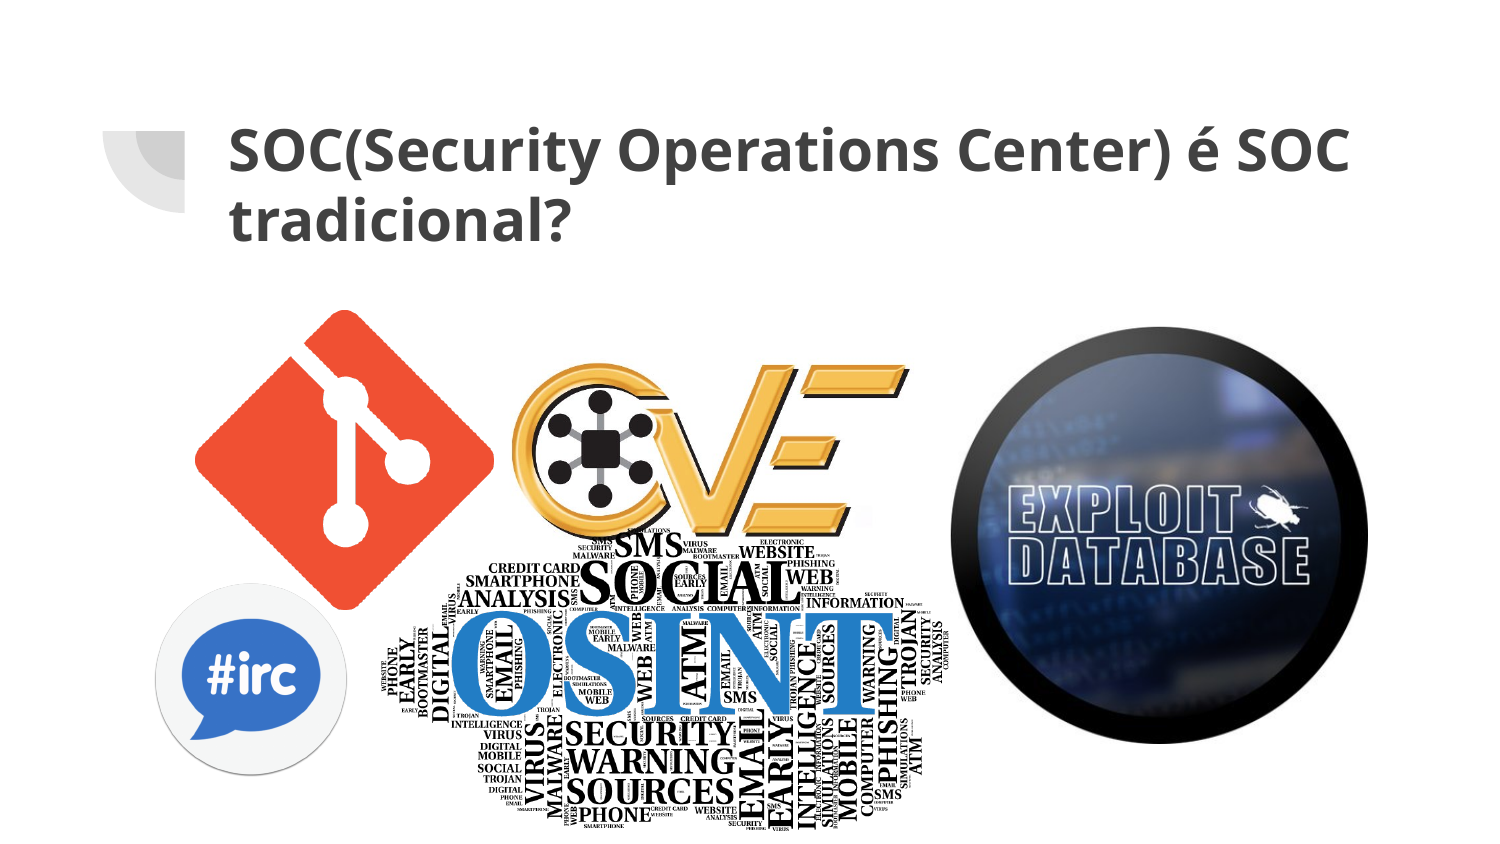

# SOC(Security Operations Center) é SOC tradicional?